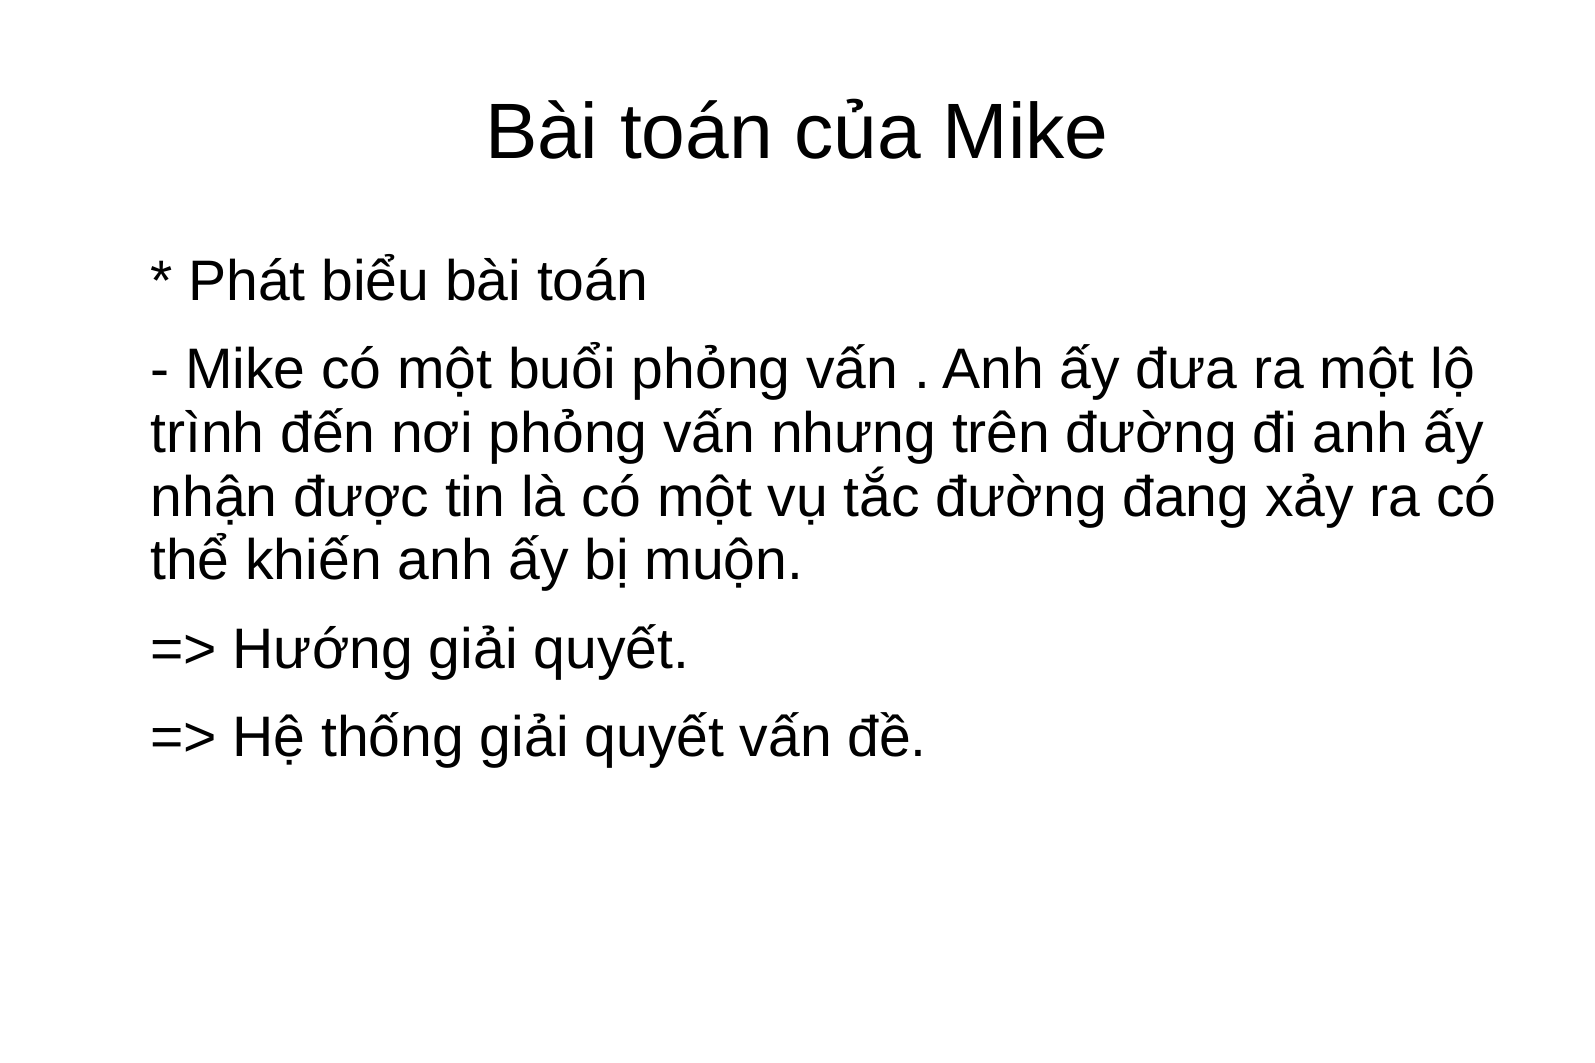

# Bài toán của Mike
* Phát biểu bài toán
- Mike có một buổi phỏng vấn . Anh ấy đưa ra một lộ trình đến nơi phỏng vấn nhưng trên đường đi anh ấy nhận được tin là có một vụ tắc đường đang xảy ra có thể khiến anh ấy bị muộn.
=> Hướng giải quyết.
=> Hệ thống giải quyết vấn đề.